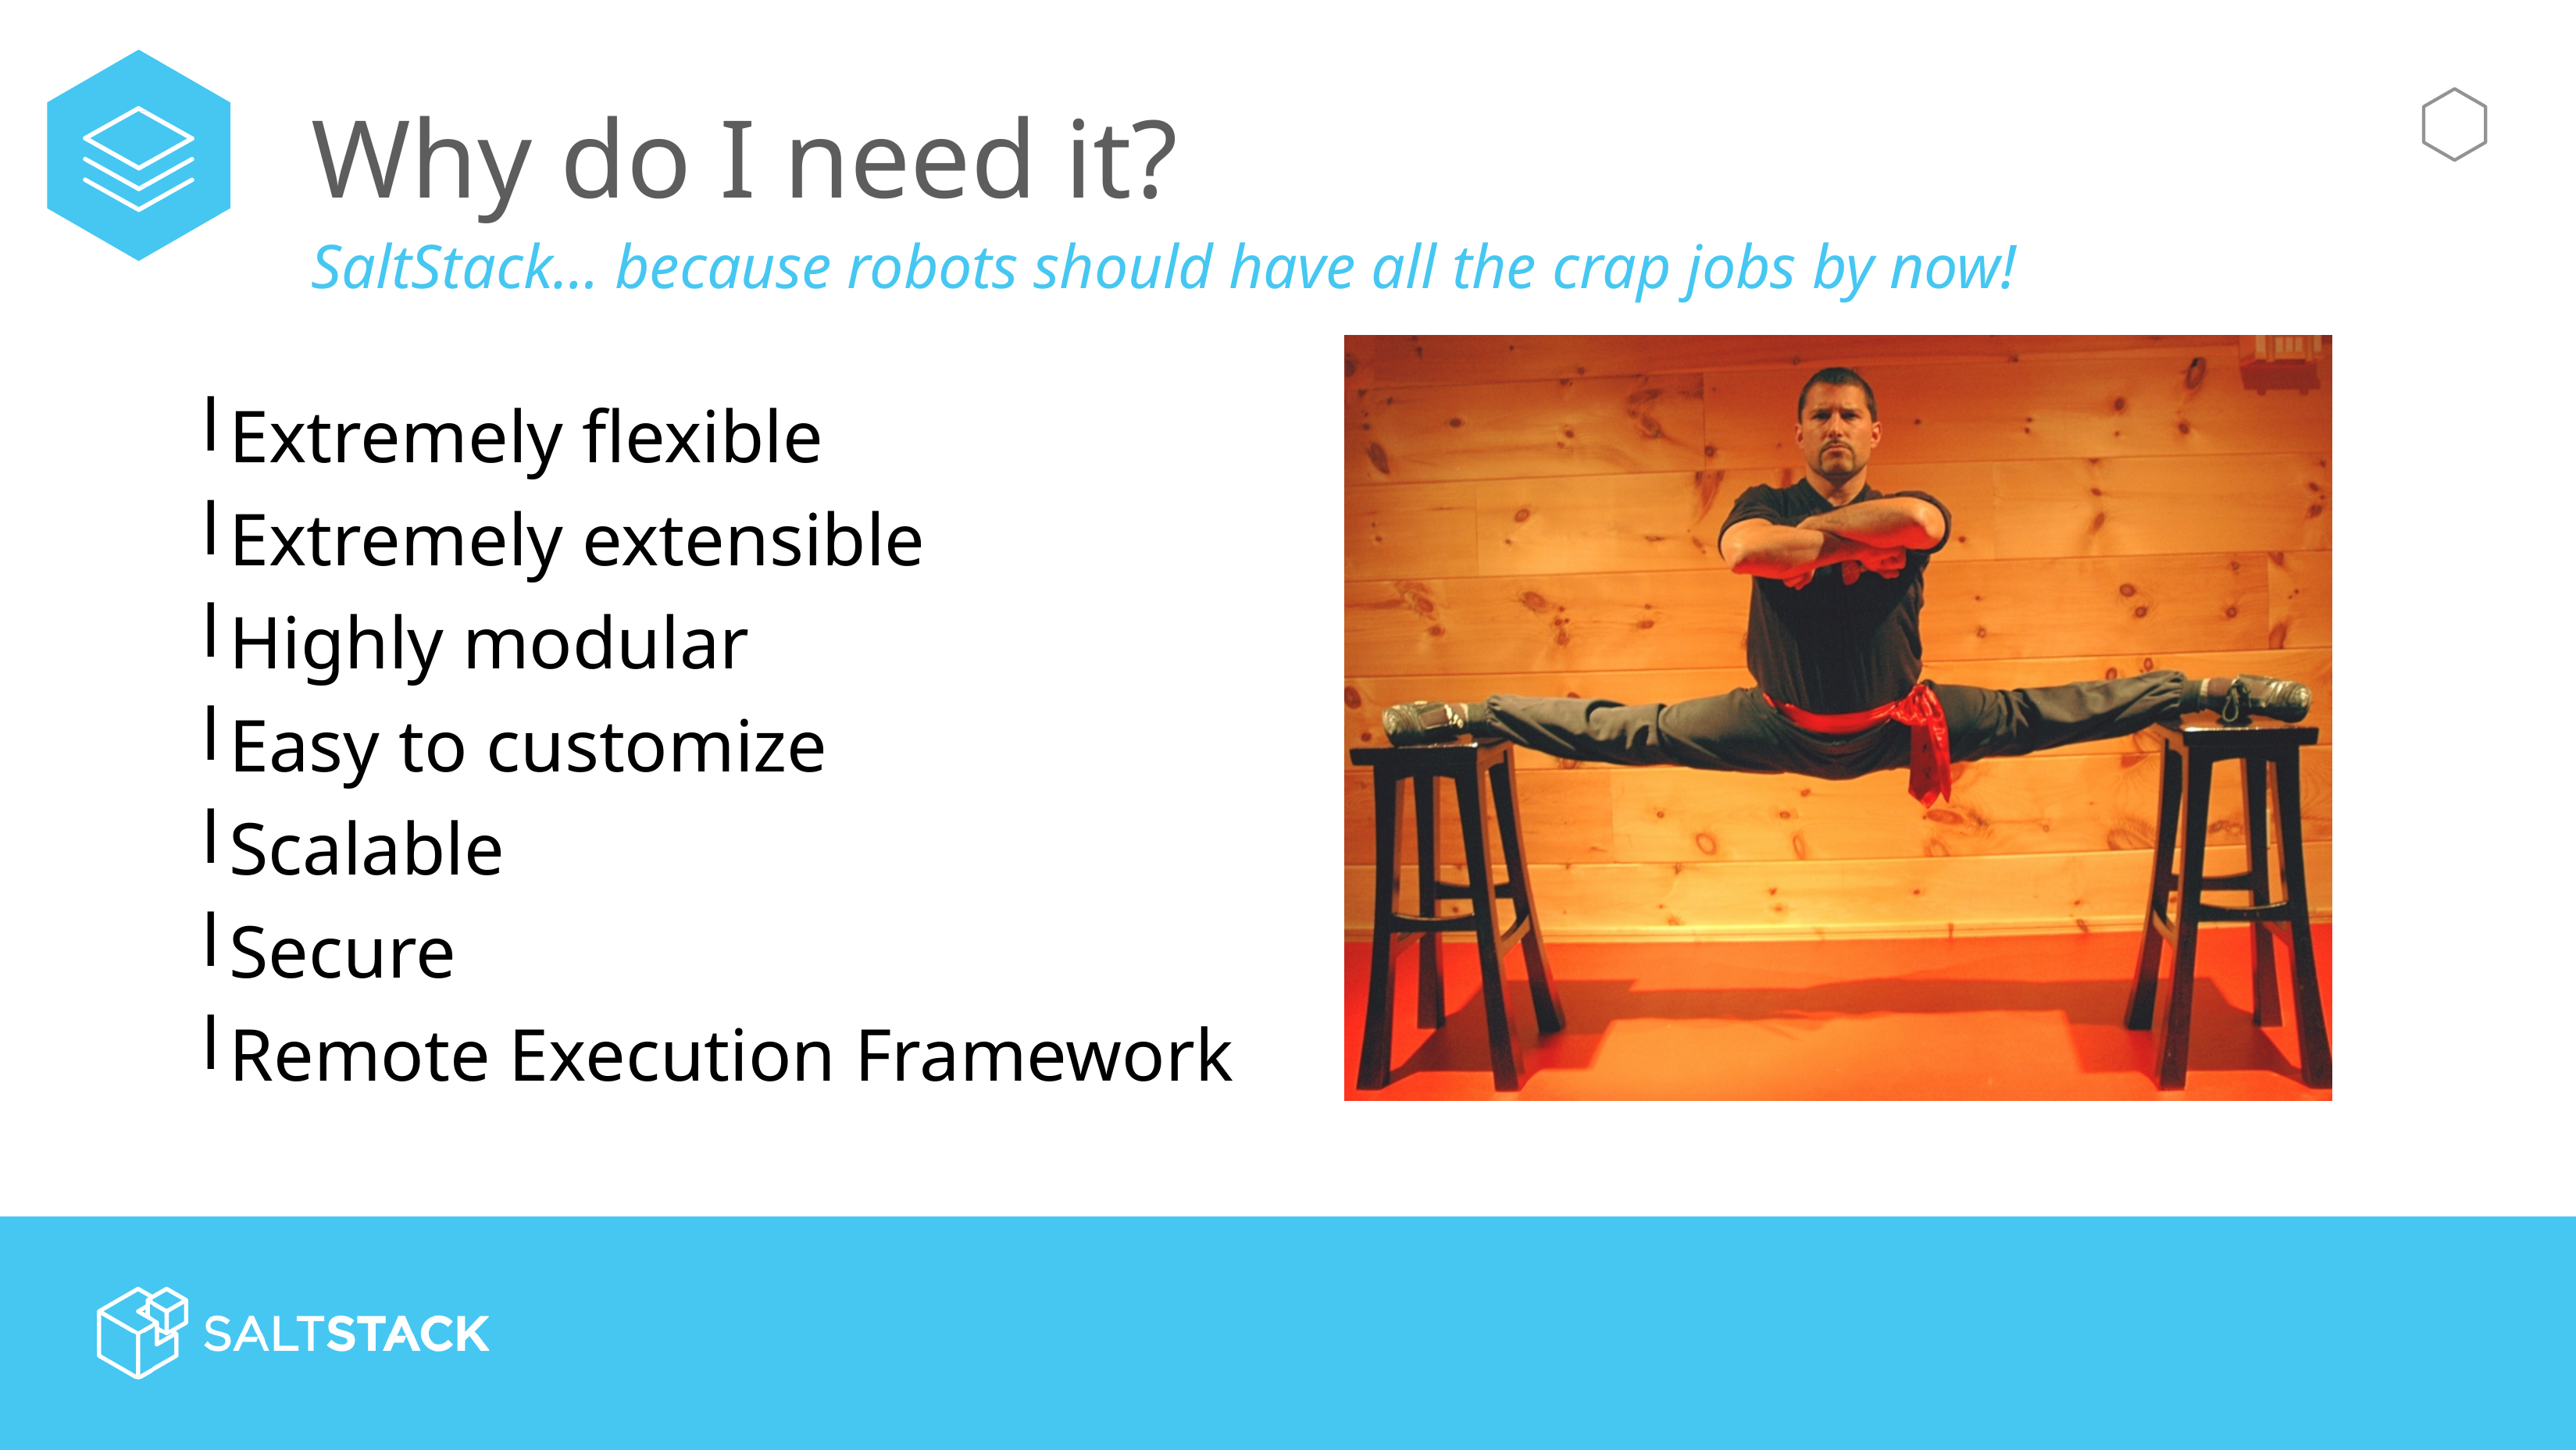

Why do I need it?
SaltStack… because robots should have all the crap jobs by now!
Extremely flexible
Extremely extensible
Highly modular
Easy to customize
Scalable
Secure
Remote Execution Framework